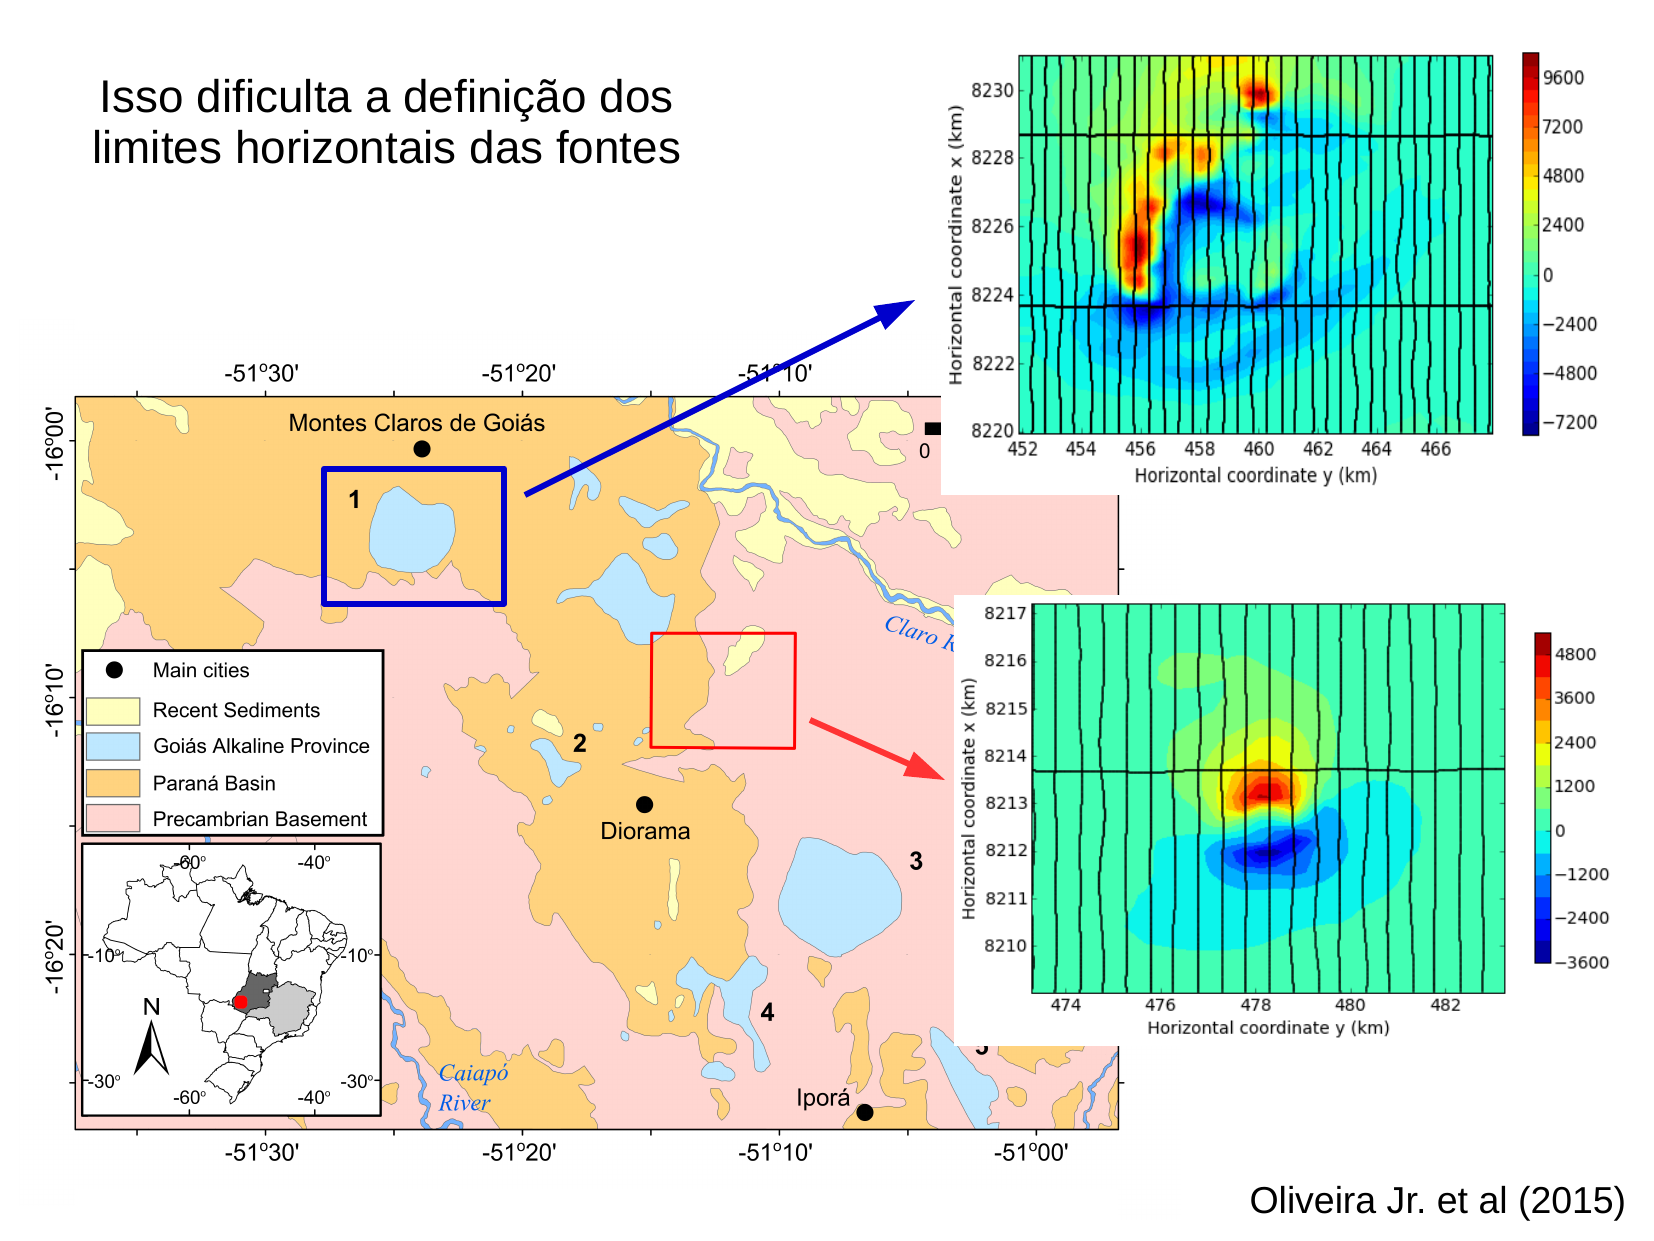

Isso dificulta a definição dos limites horizontais das fontes
Oliveira Jr. et al (2015)